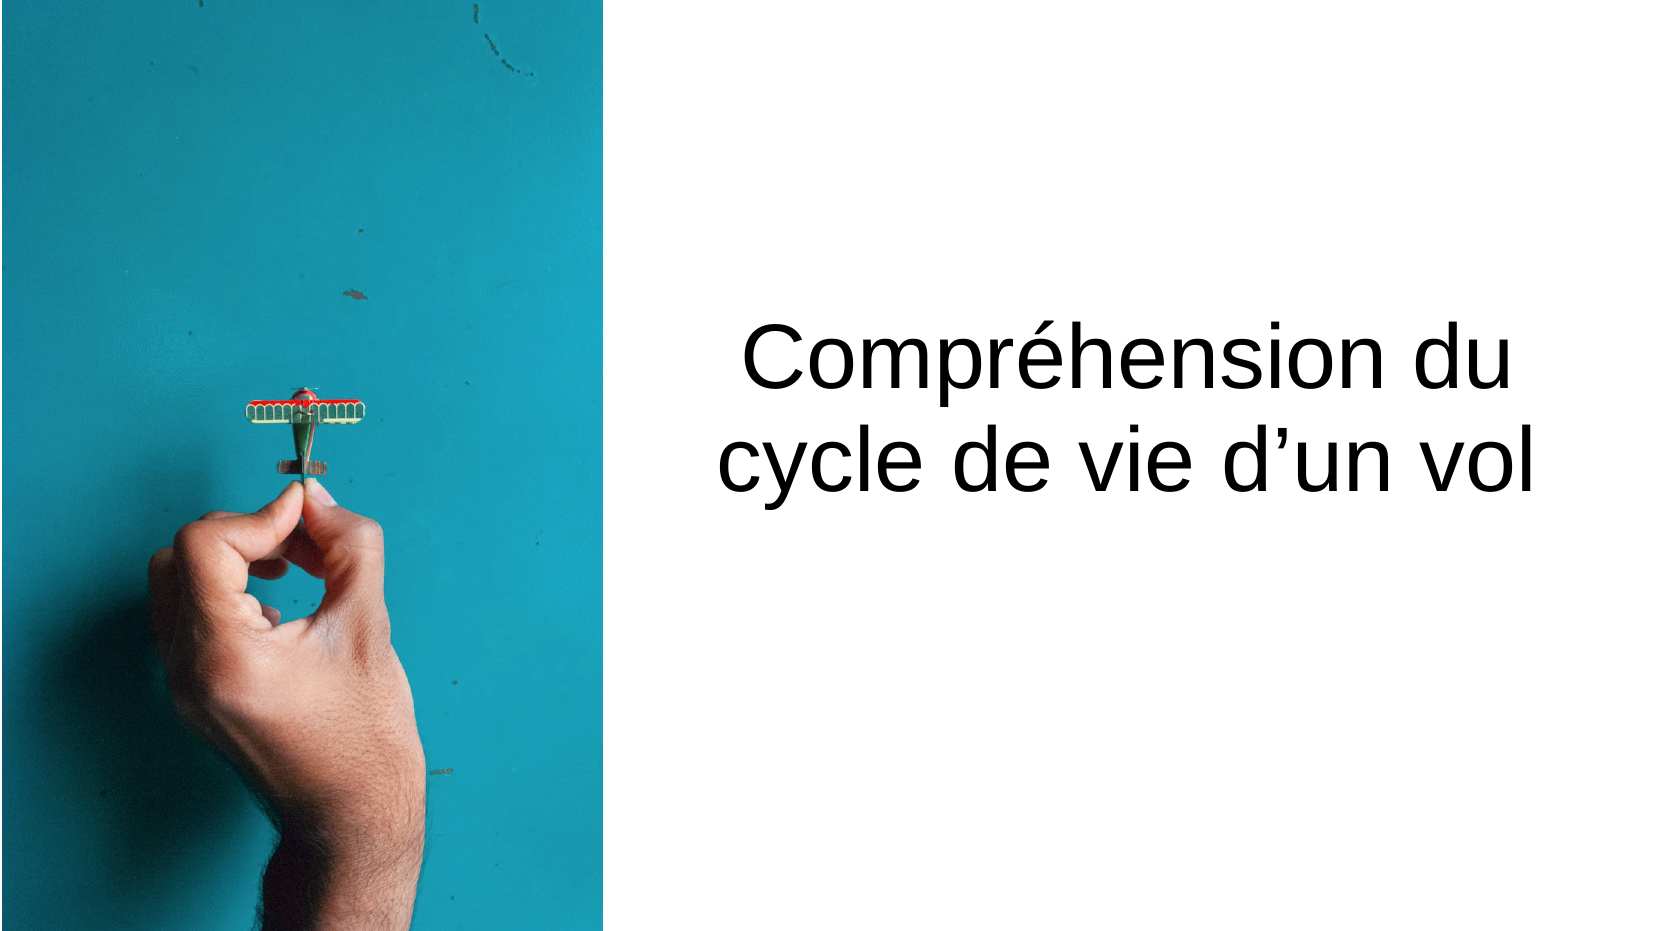

# Compréhension du cycle de vie d’un vol